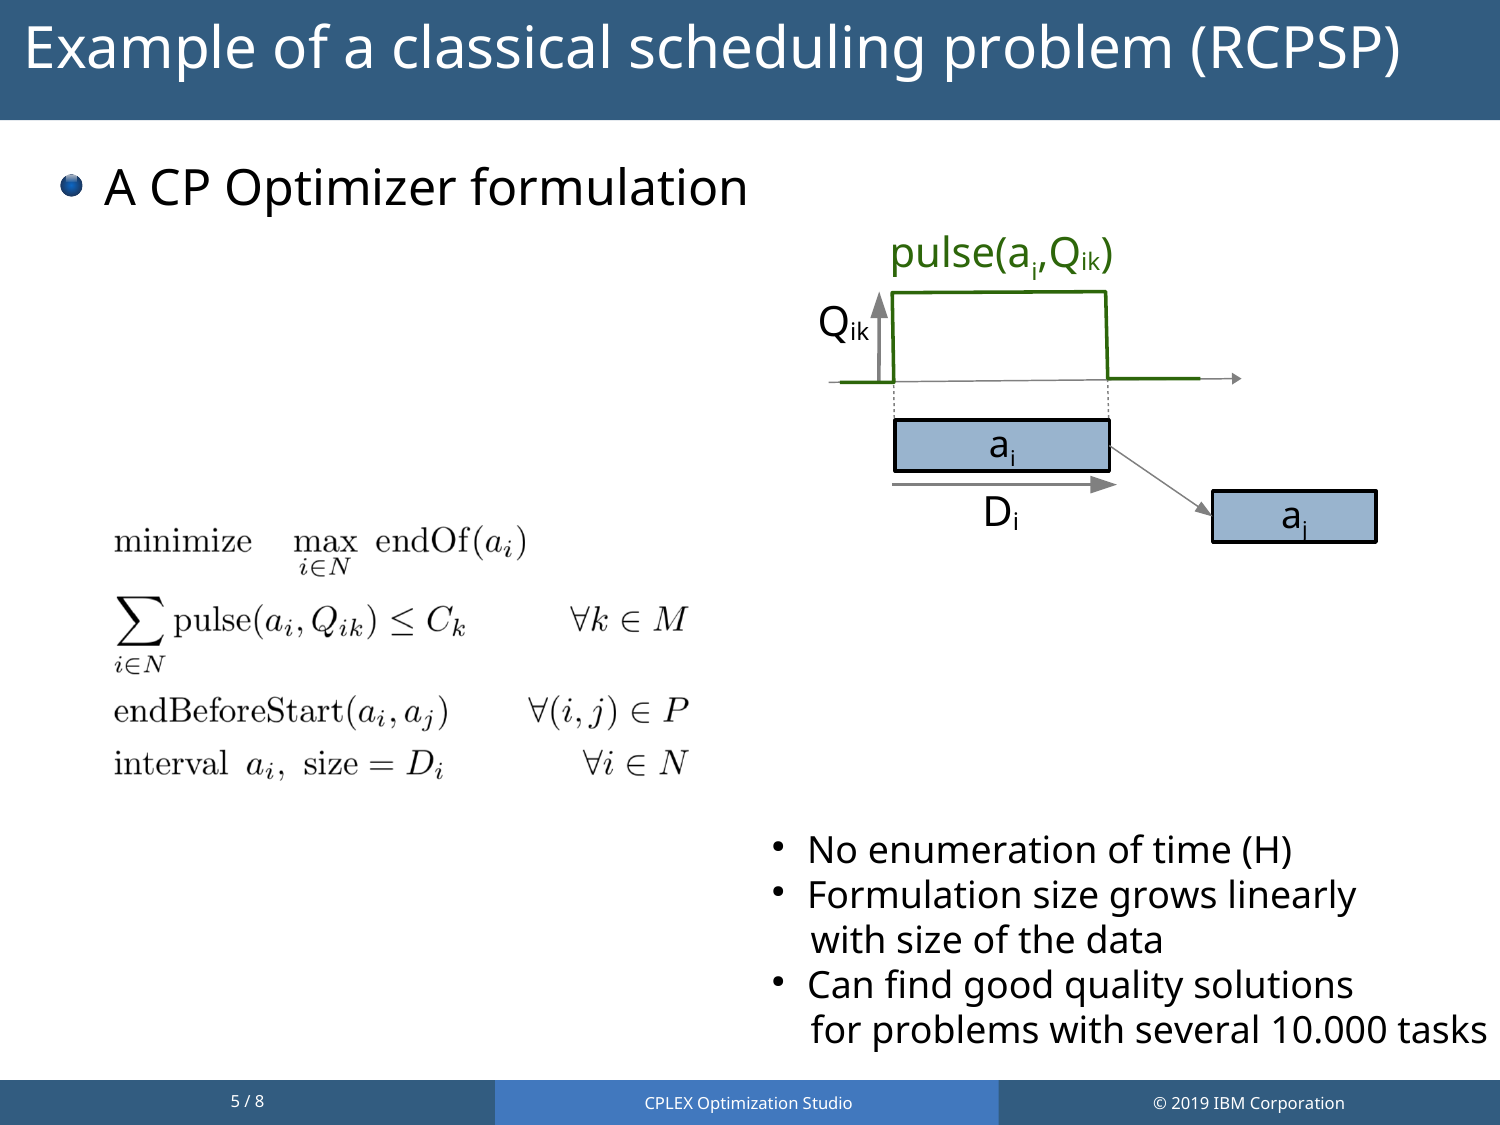

# Example of a classical scheduling problem (RCPSP)
A CP Optimizer formulation
pulse(ai,Qik)
Qik
ai
Di
aj
No enumeration of time (H)
Formulation size grows linearly
 with size of the data
Can find good quality solutions
 for problems with several 10.000 tasks